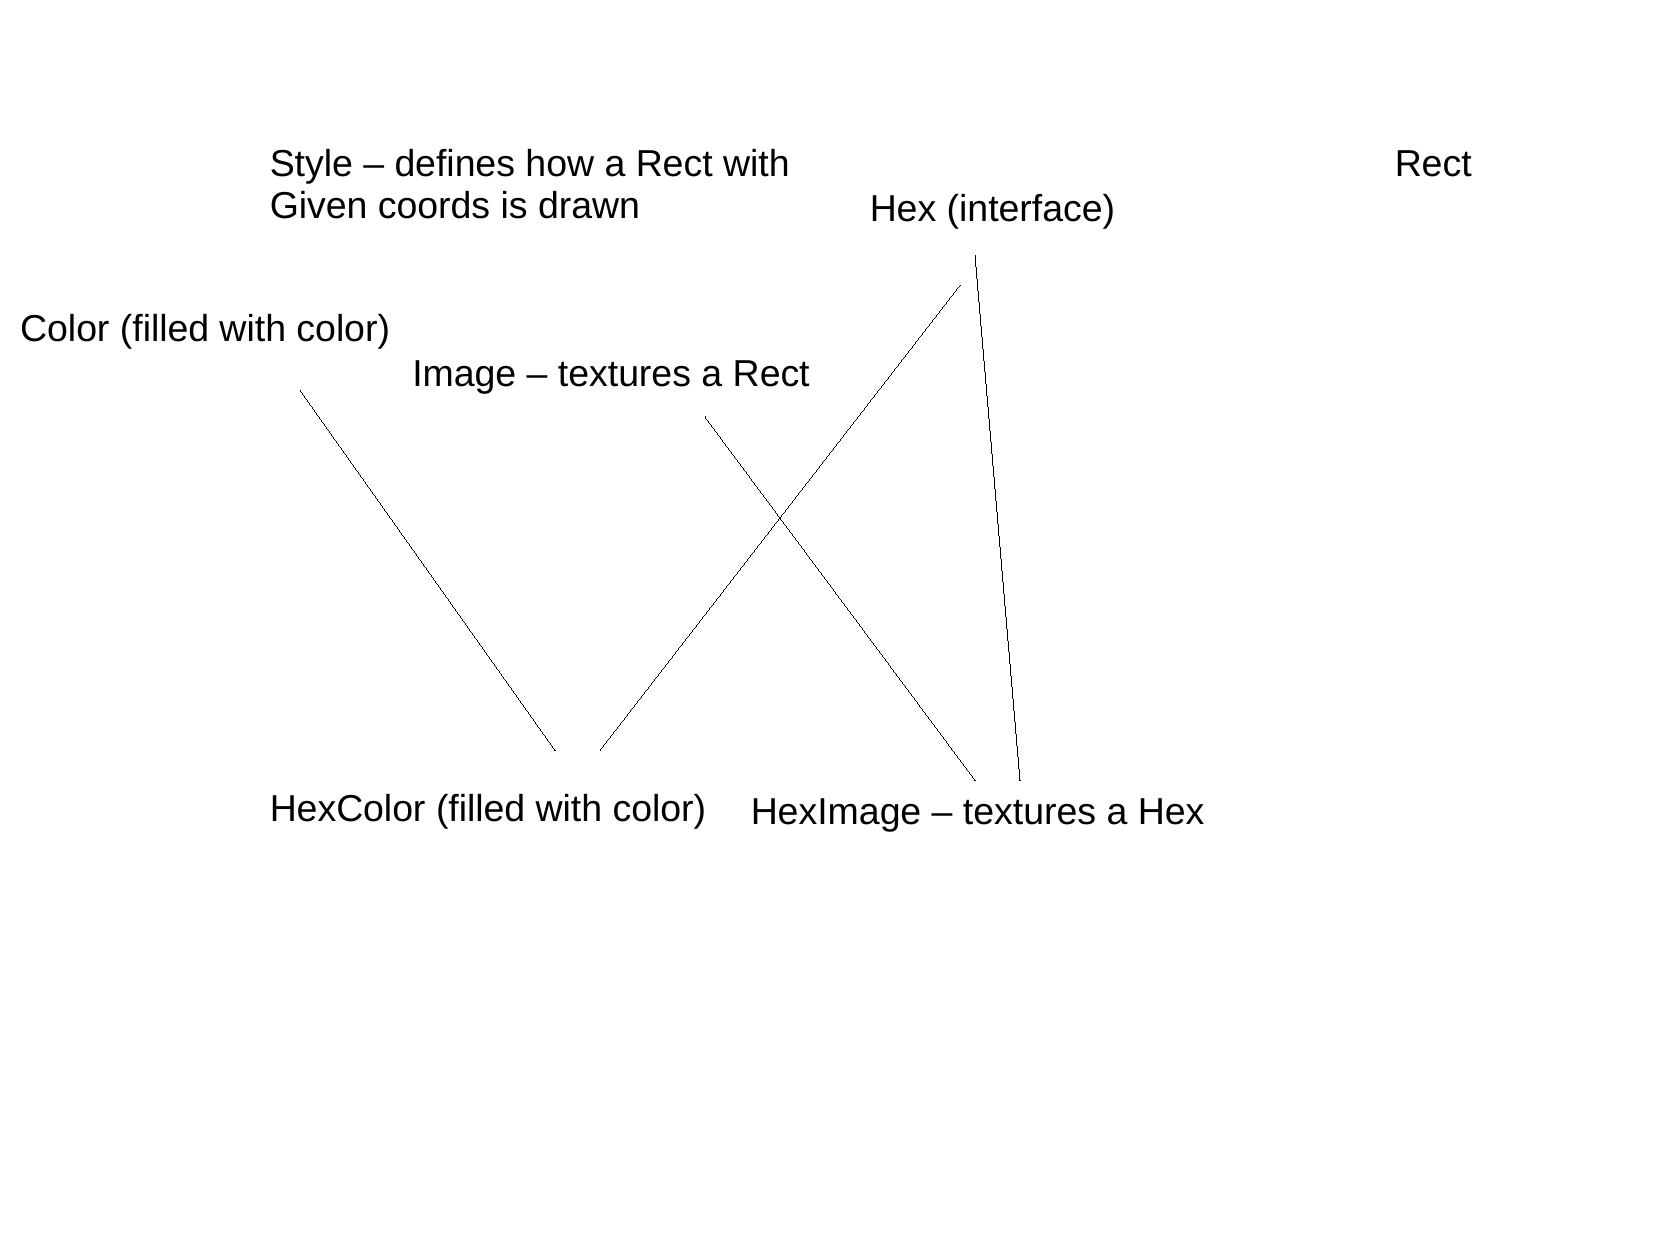

Style – defines how a Rect with
Given coords is drawn
Rect
Hex (interface)
Color (filled with color)
Image – textures a Rect
HexColor (filled with color)
HexImage – textures a Hex